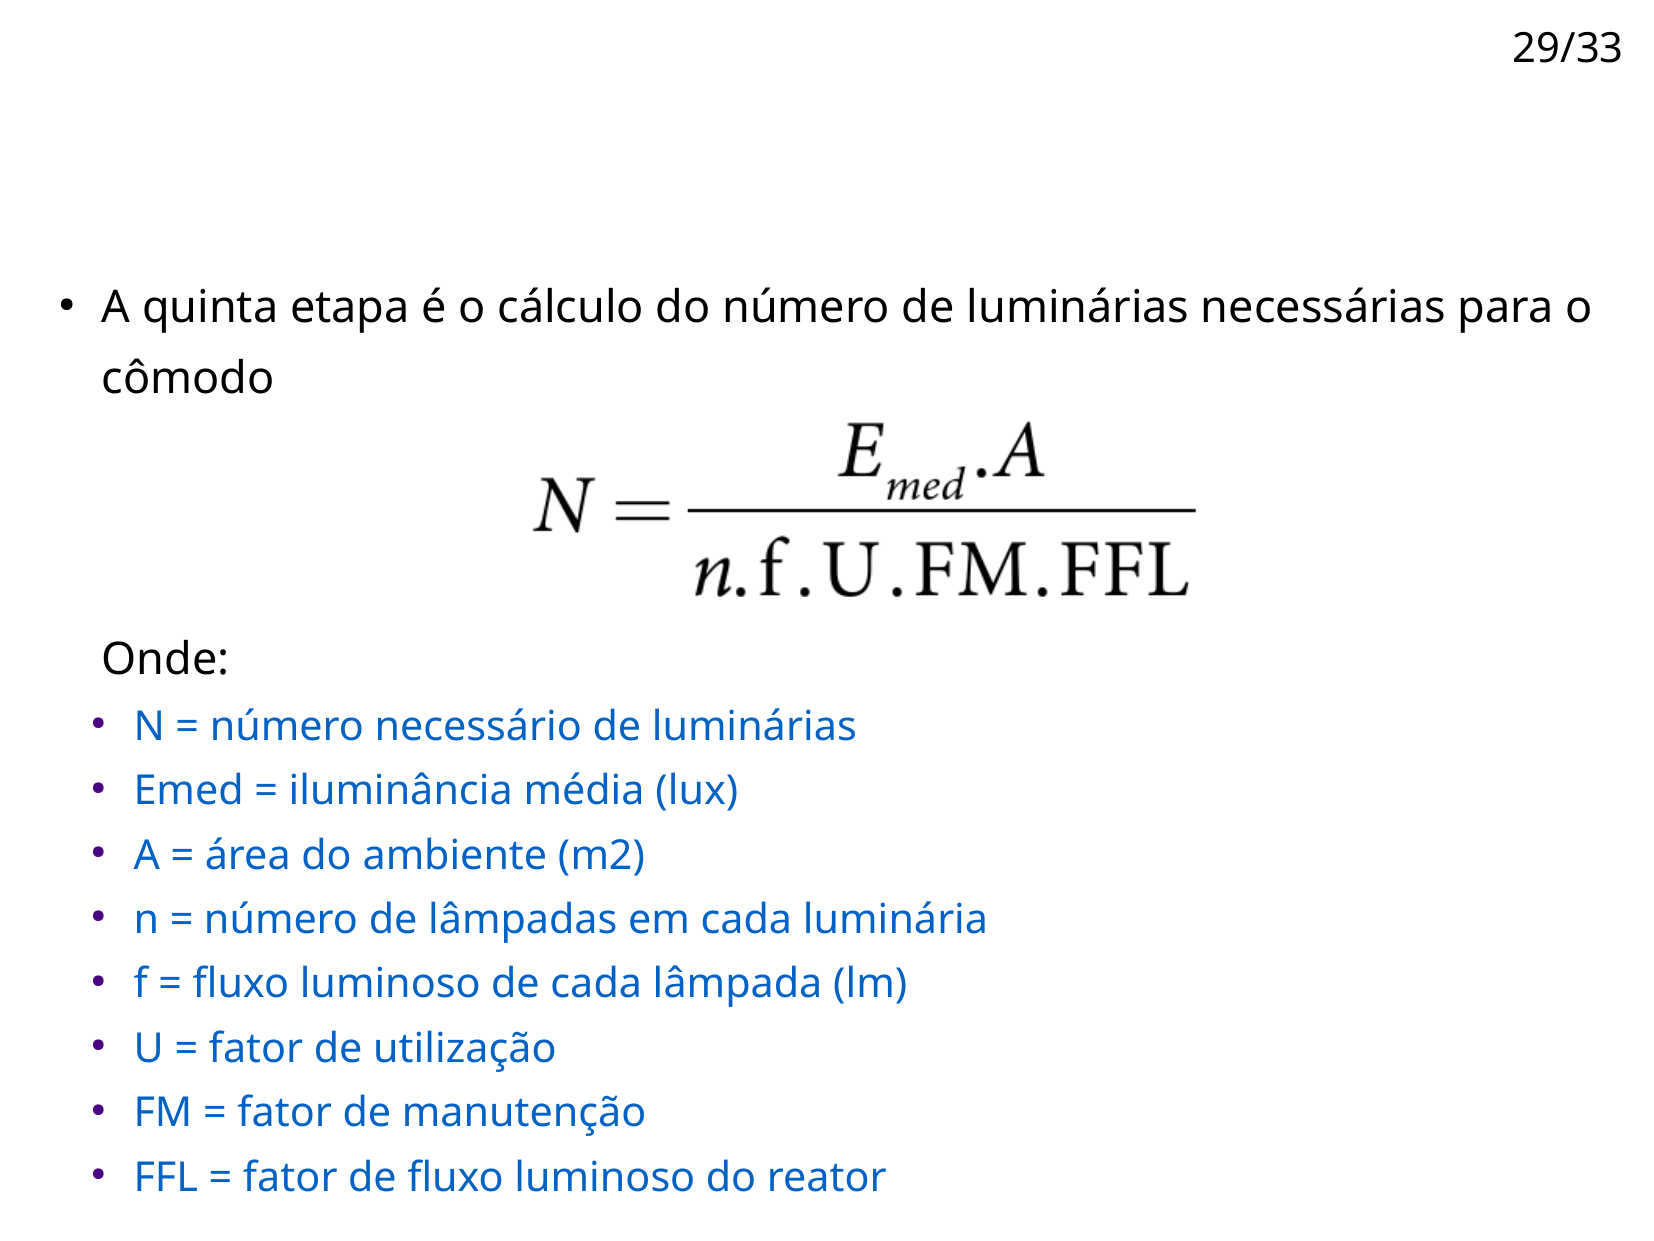

29
#
A quinta etapa é o cálculo do número de luminárias necessárias para o cômodo
Onde:
N = número necessário de luminárias
Emed = iluminância média (lux)
A = área do ambiente (m2)
n = número de lâmpadas em cada luminária
f = fluxo luminoso de cada lâmpada (lm)
U = fator de utilização
FM = fator de manutenção
FFL = fator de fluxo luminoso do reator